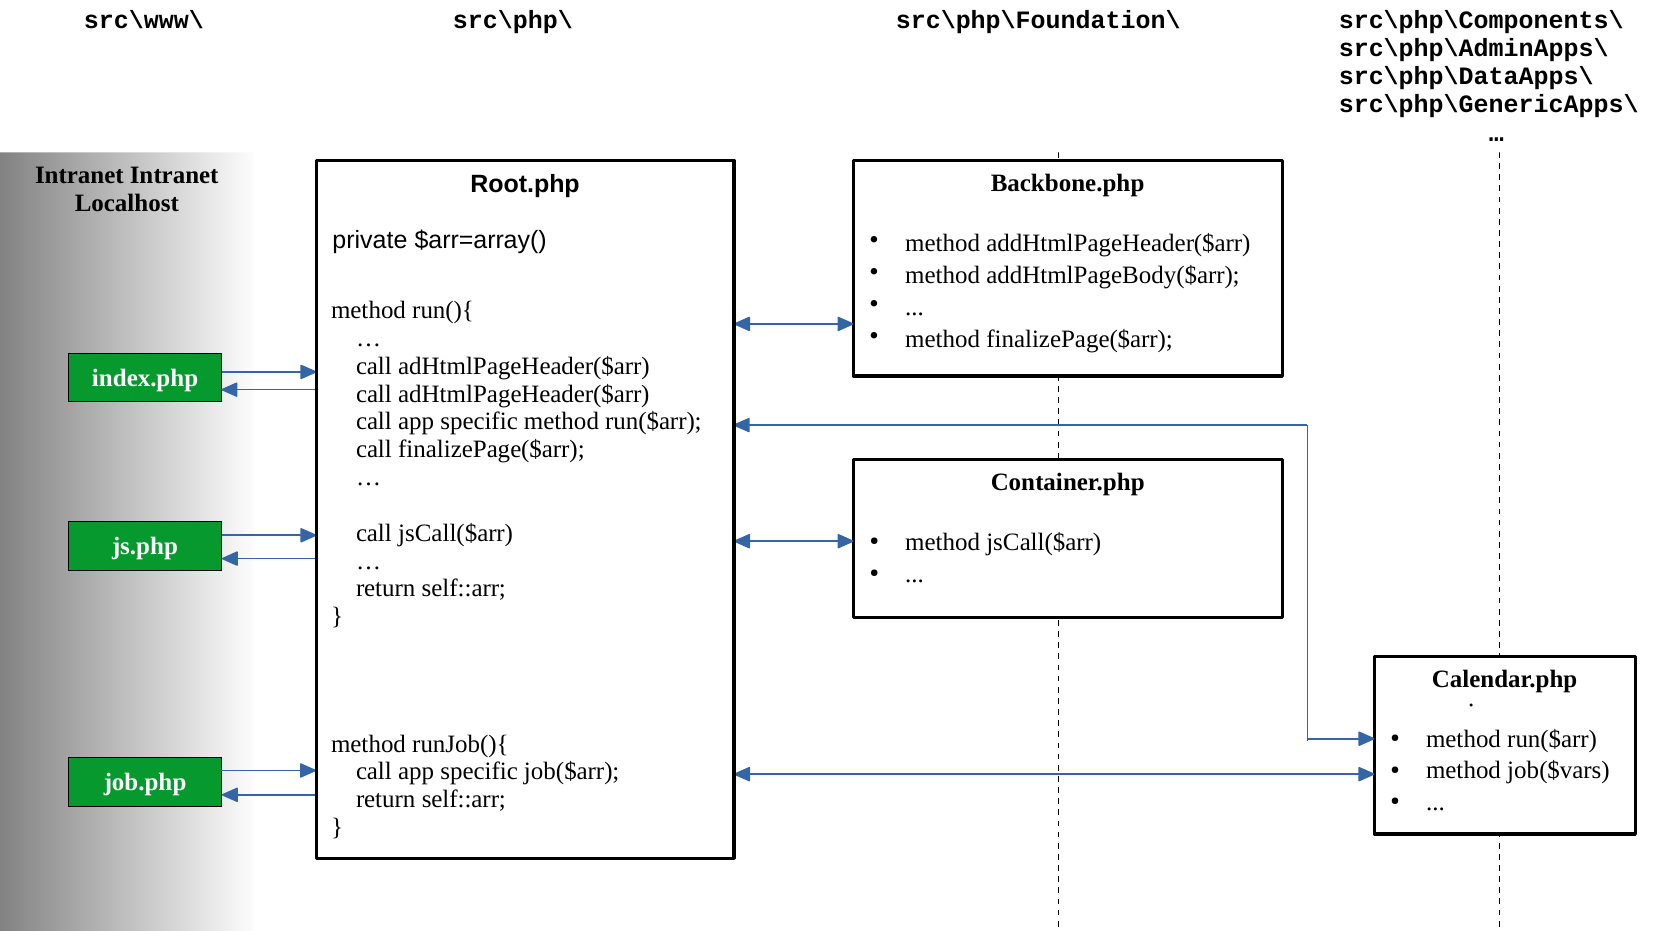

src\www\				src\php\					src\php\Foundation\			src\php\Components\
src\php\AdminApps\
src\php\DataApps\
src\php\GenericApps\
…
Intranet Intranet
Localhost
Root.php
private $arr=array()
Backbone.php
method addHtmlPageHeader($arr)
method addHtmlPageBody($arr);
...
method finalizePage($arr);
method run(){
 …
 call adHtmlPageHeader($arr)
 call adHtmlPageHeader($arr)
 call app specific method run($arr);
 call finalizePage($arr);
 …
index.php
Container.php
method jsCall($arr)
...
 call jsCall($arr)
 …
 return self::arr;
}
js.php
Calendar.php
method run($arr)
method job($vars)
...
method runJob(){
 call app specific job($arr);
 return self::arr;
}
job.php